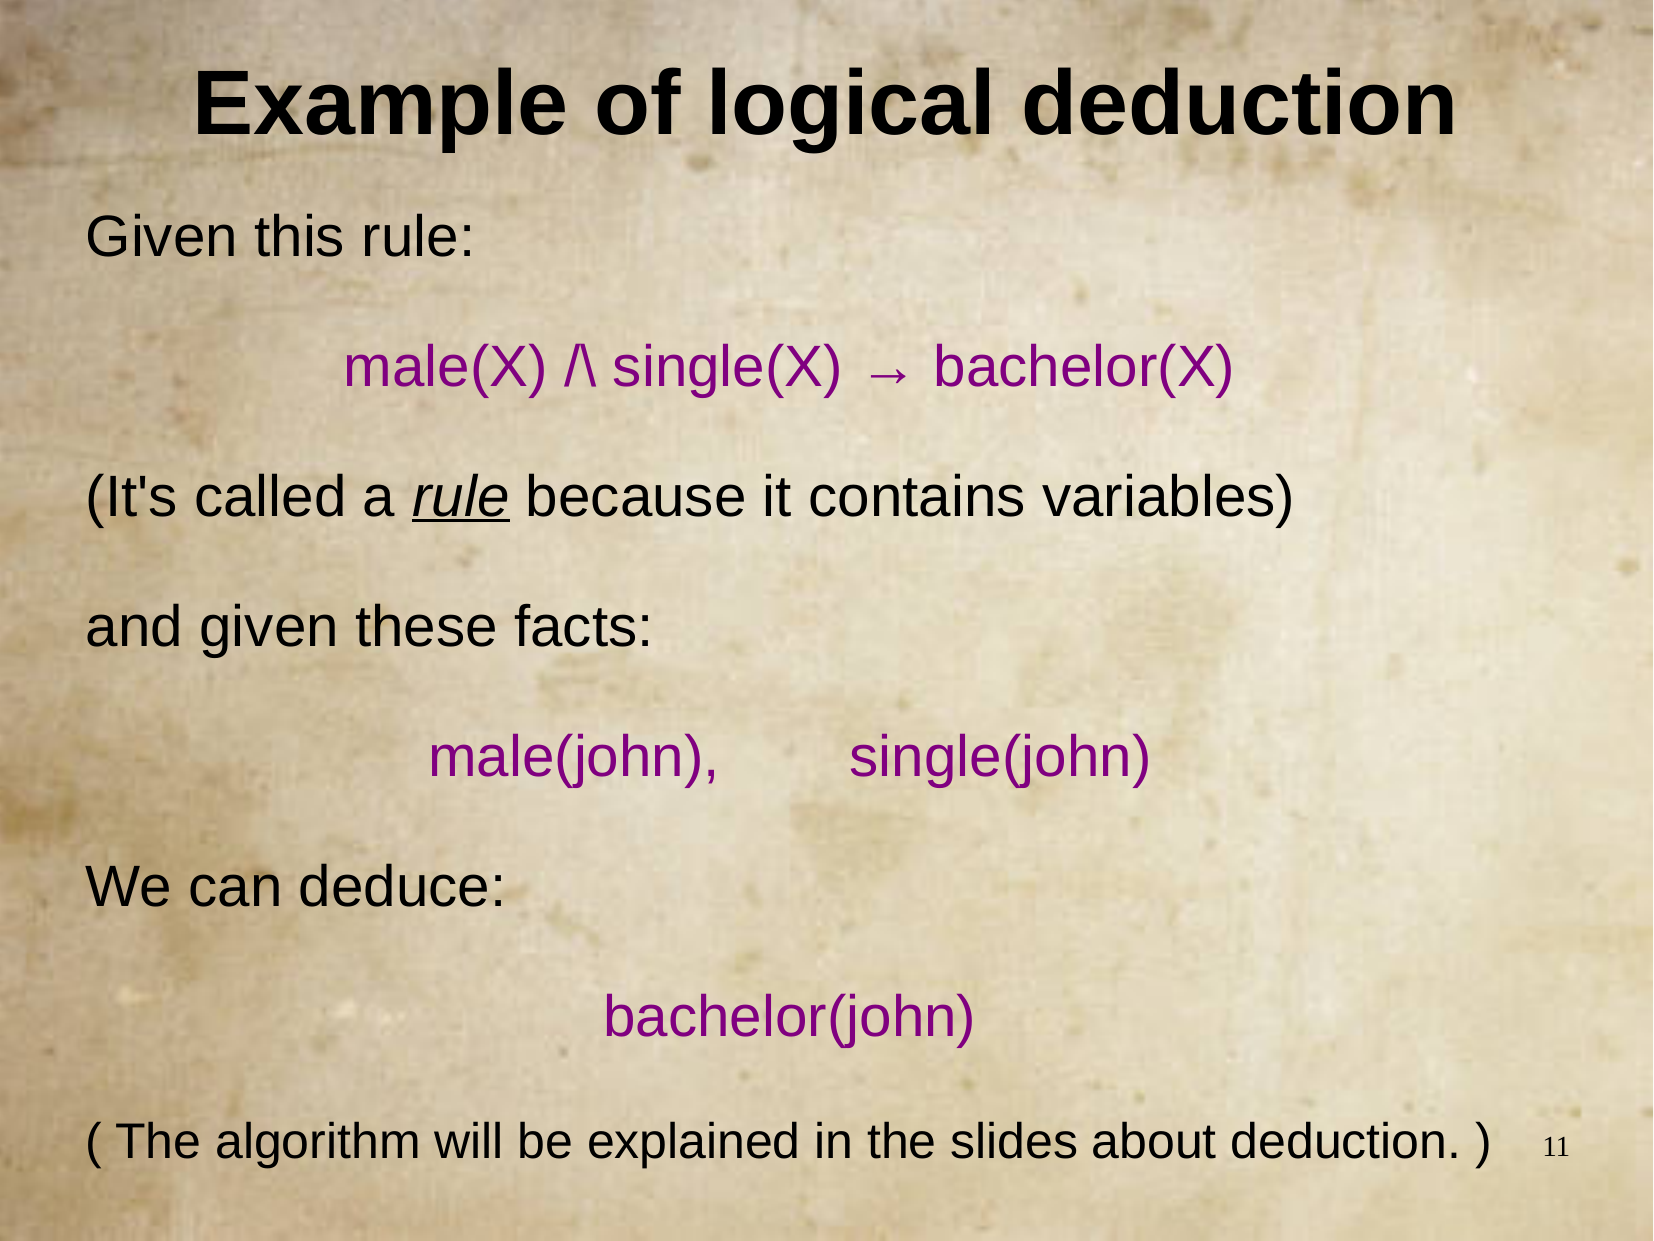

# Example of logical deduction
Given this rule:
male(X) /\ single(X) → bachelor(X)
(It's called a rule because it contains variables)
and given these facts:
male(john), single(john)
We can deduce:
bachelor(john)
( The algorithm will be explained in the slides about deduction. )
11